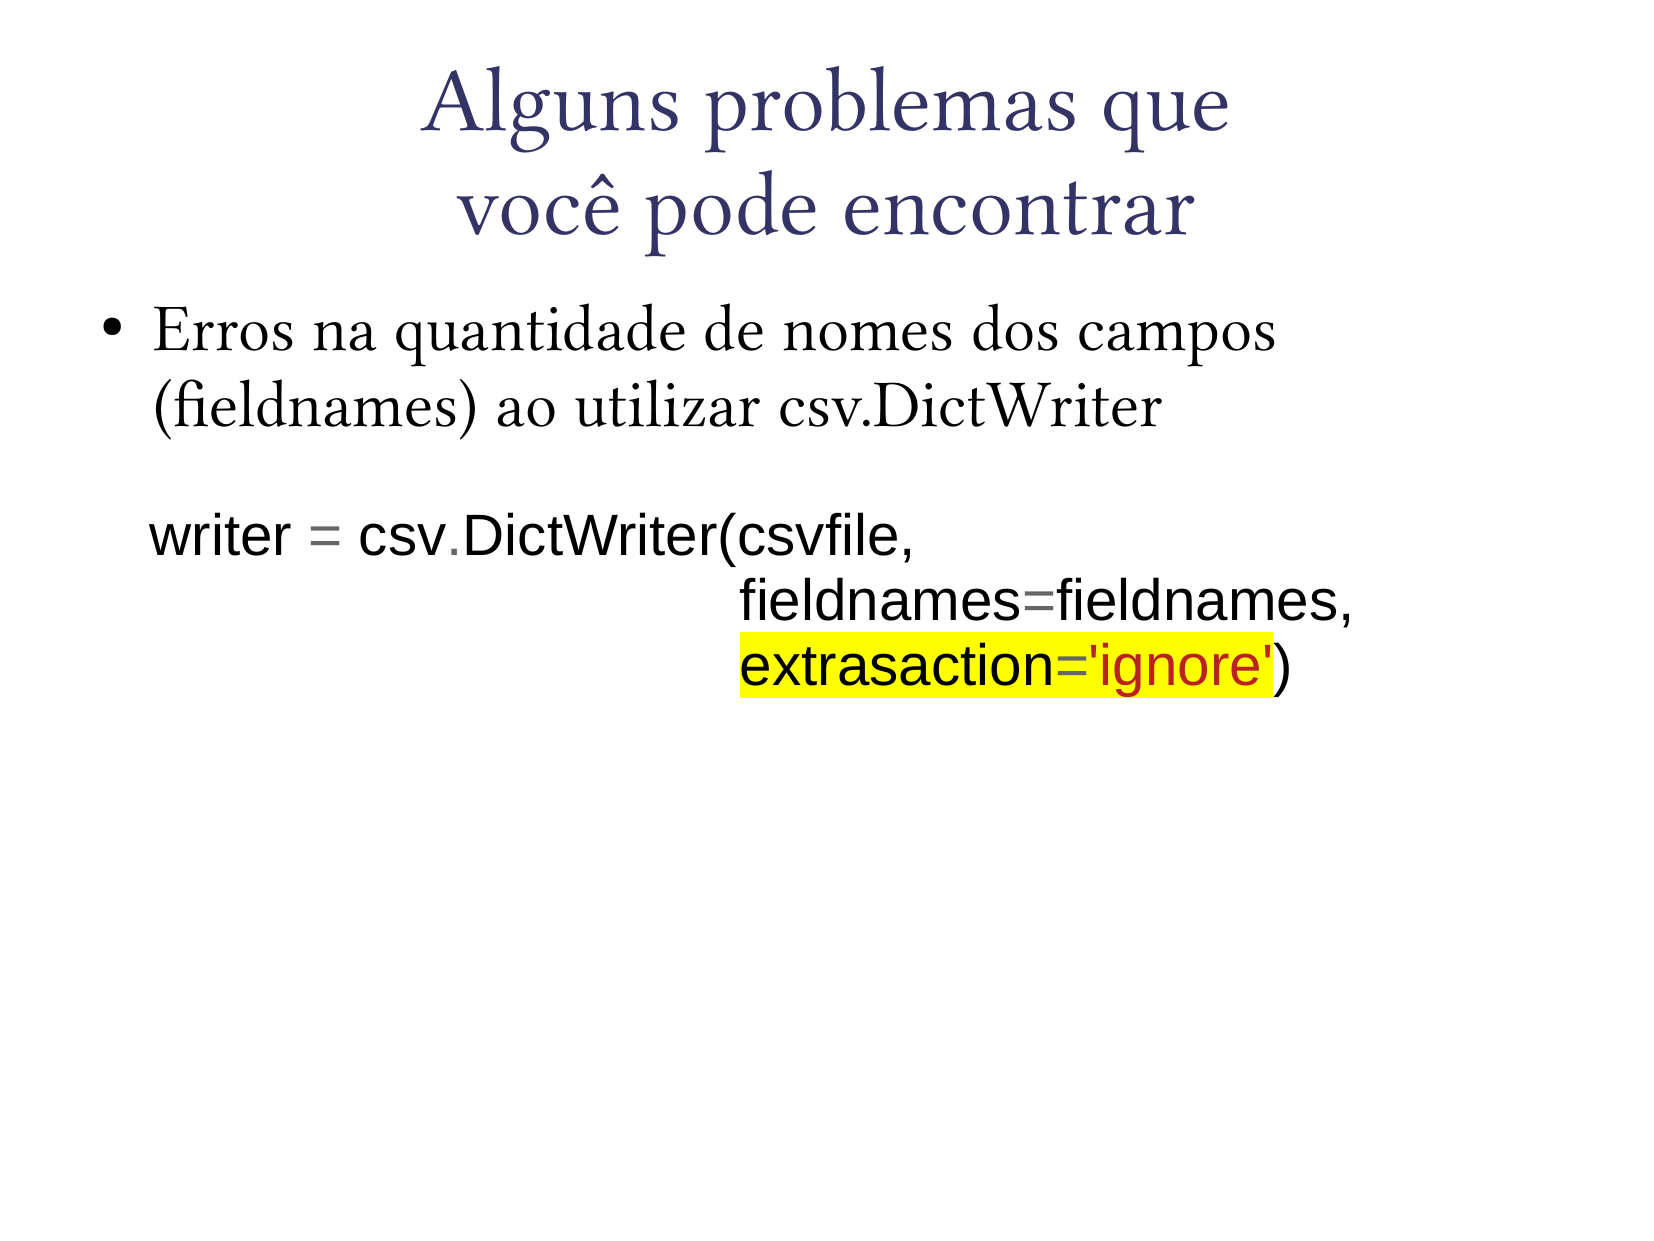

Alguns problemas que
você pode encontrar
# Erros na quantidade de nomes dos campos (fieldnames) ao utilizar csv.DictWriter
writer = csv.DictWriter(csvfile,
							 fieldnames=fieldnames,
							 extrasaction='ignore')